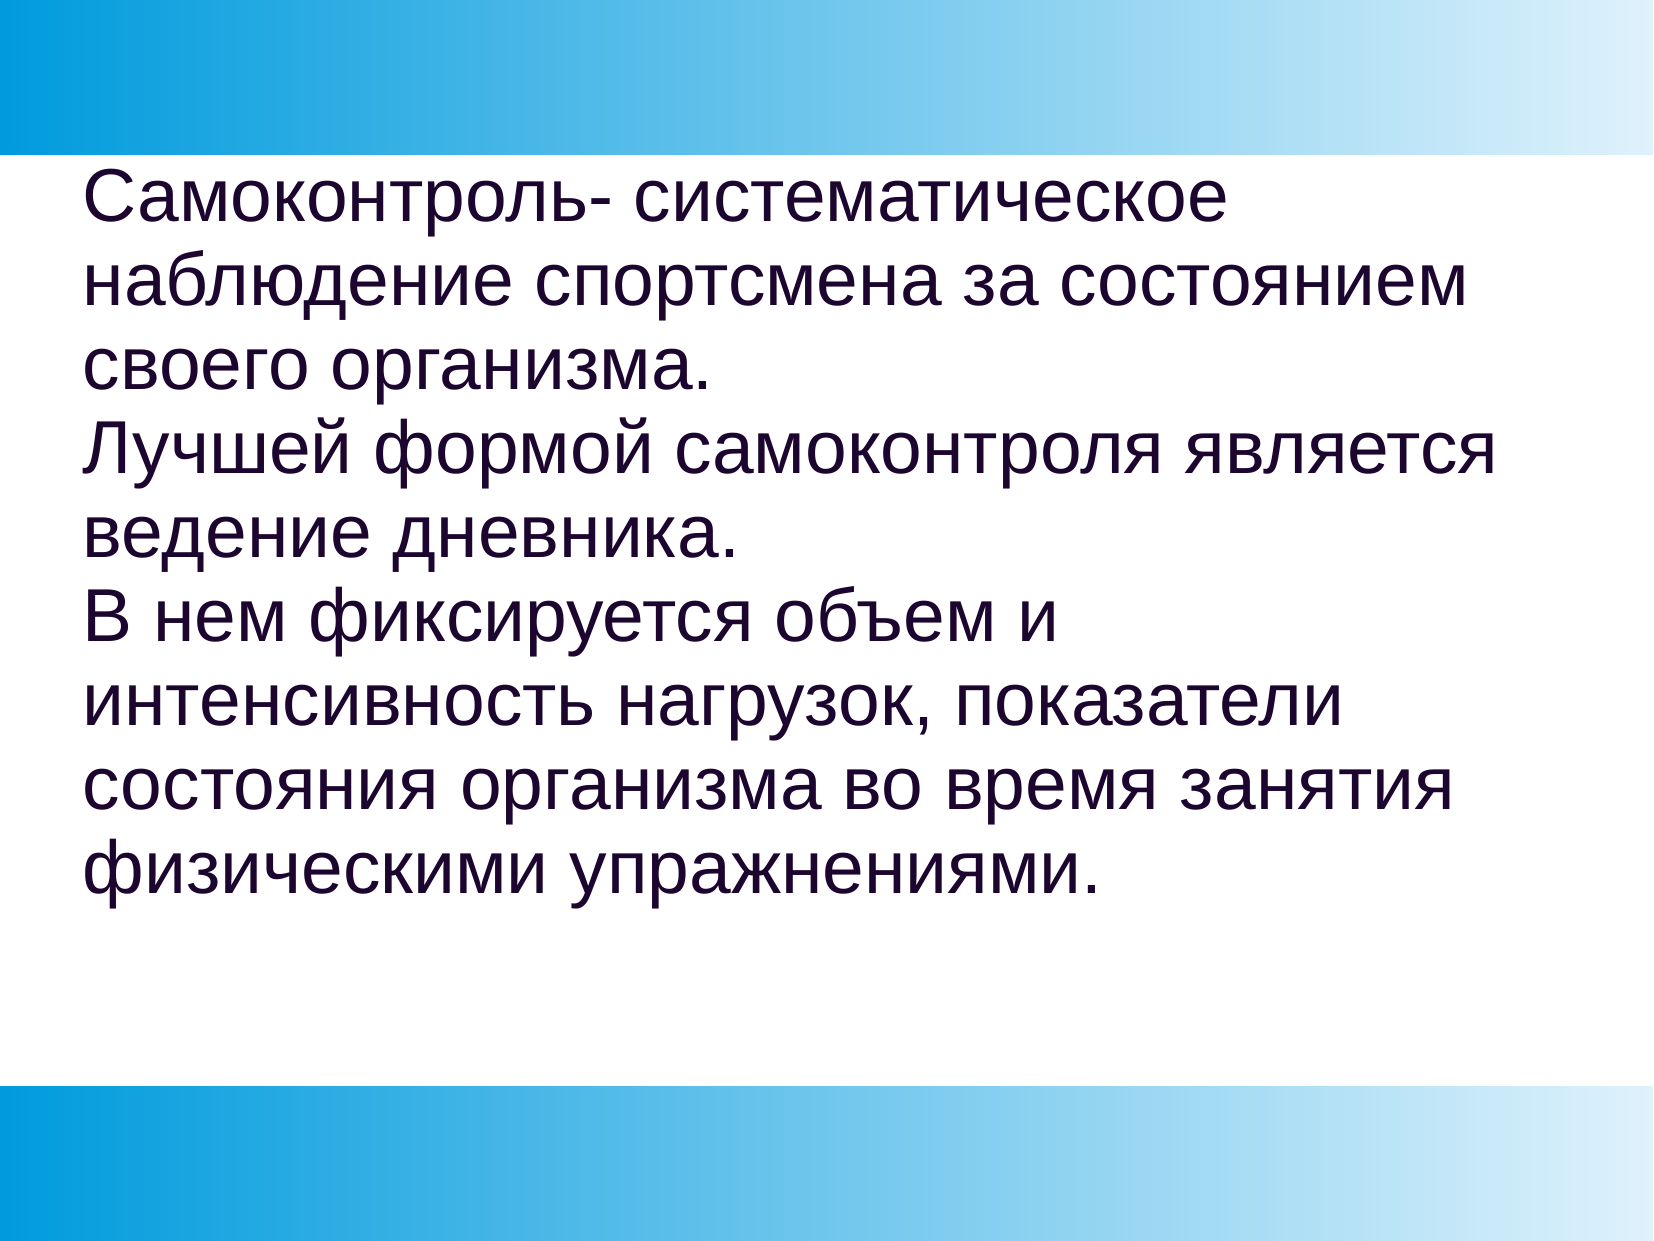

# Самоконтроль- систематическое наблюдение спортсмена за состоянием своего организма. Лучшей формой самоконтроля является ведение дневника. В нем фиксируется объем и интенсивность нагрузок, показатели состояния организма во время занятия физическими упражнениями.